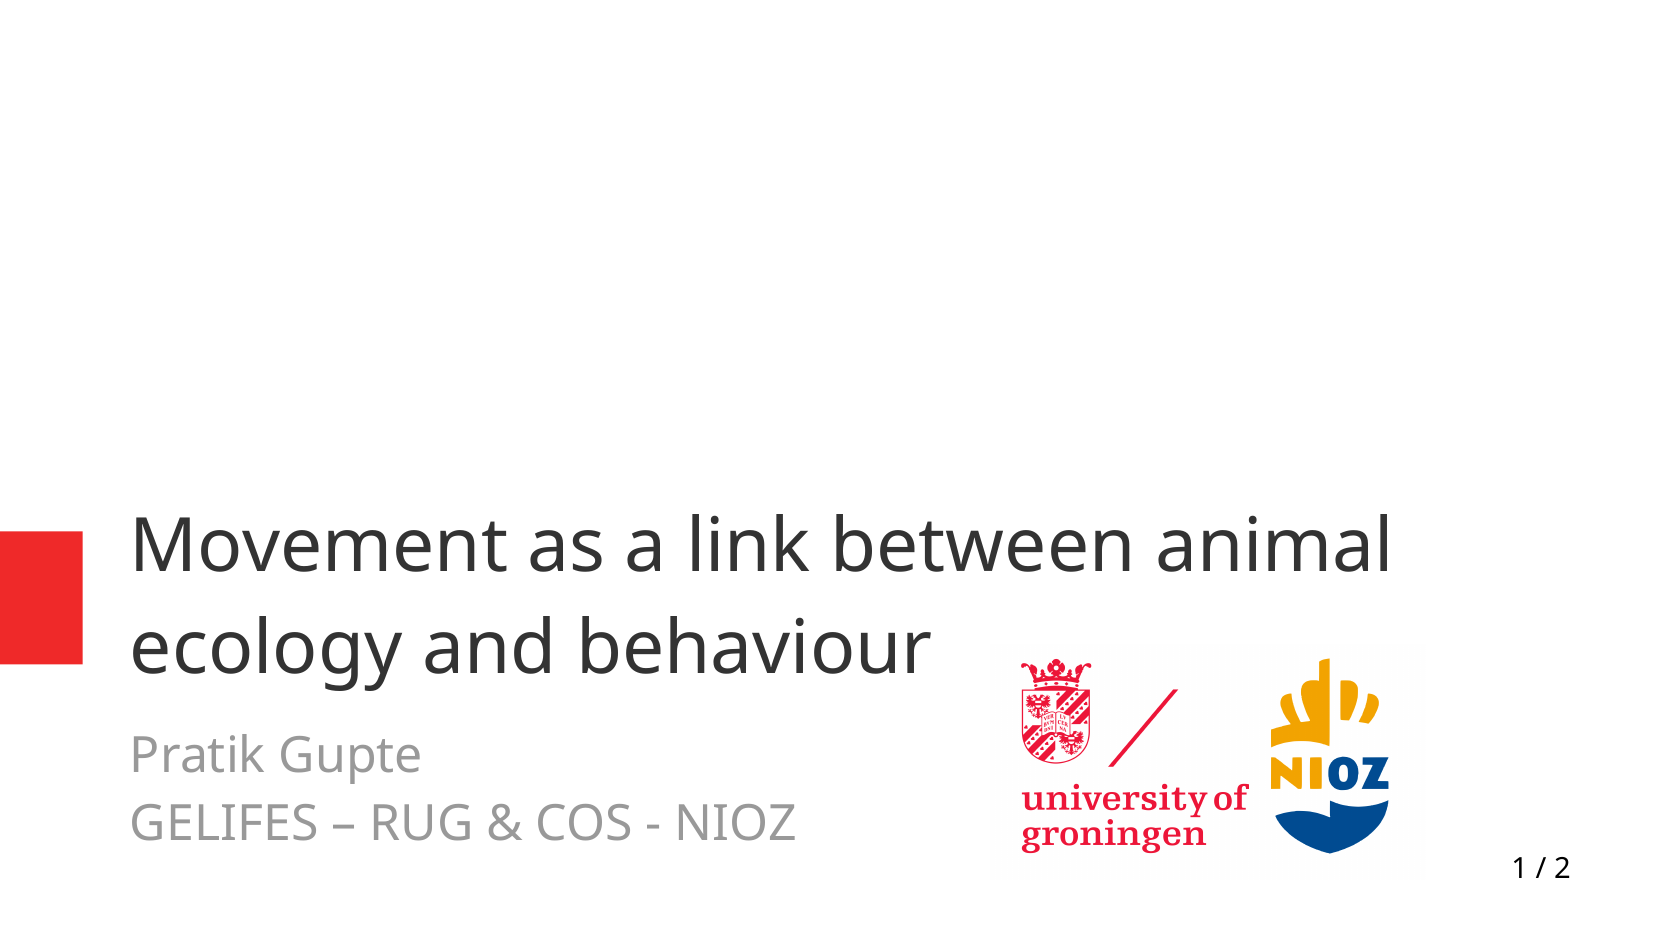

# Movement as a link between animal ecology and behaviour
Pratik Gupte
GELIFES – RUG & COS - NIOZ
1